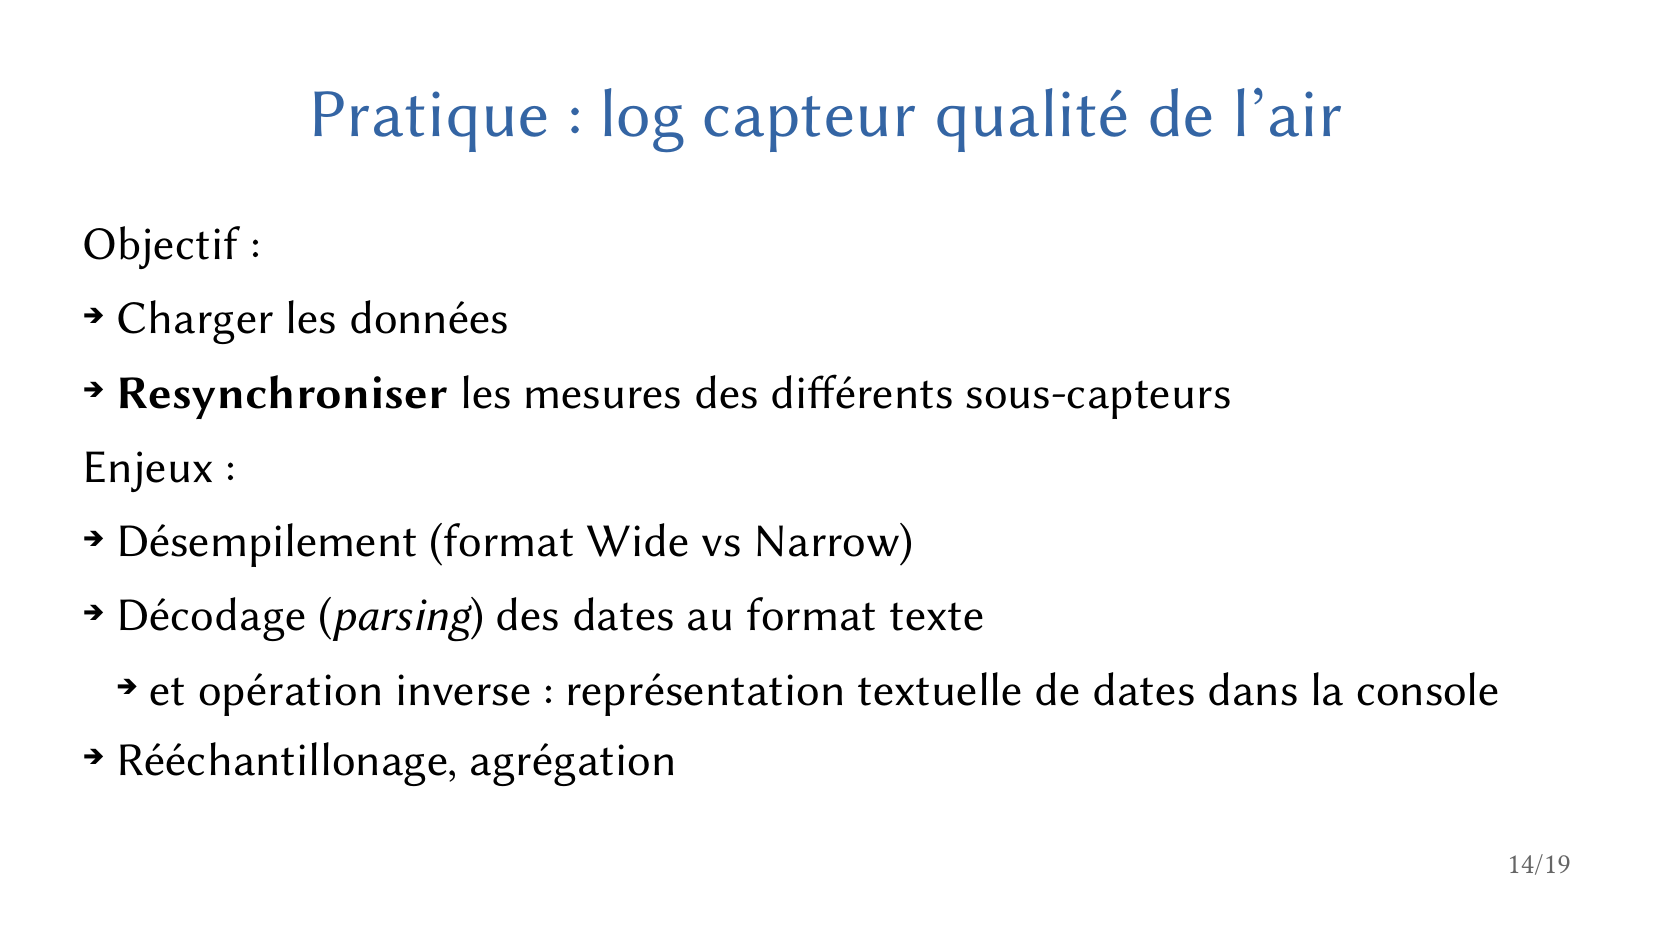

# Pratique : log capteur qualité de l’air
Objectif :
Charger les données
Resynchroniser les mesures des différents sous-capteurs
Enjeux :
Désempilement (format Wide vs Narrow)
Décodage (parsing) des dates au format texte
et opération inverse : représentation textuelle de dates dans la console
Rééchantillonage, agrégation
14